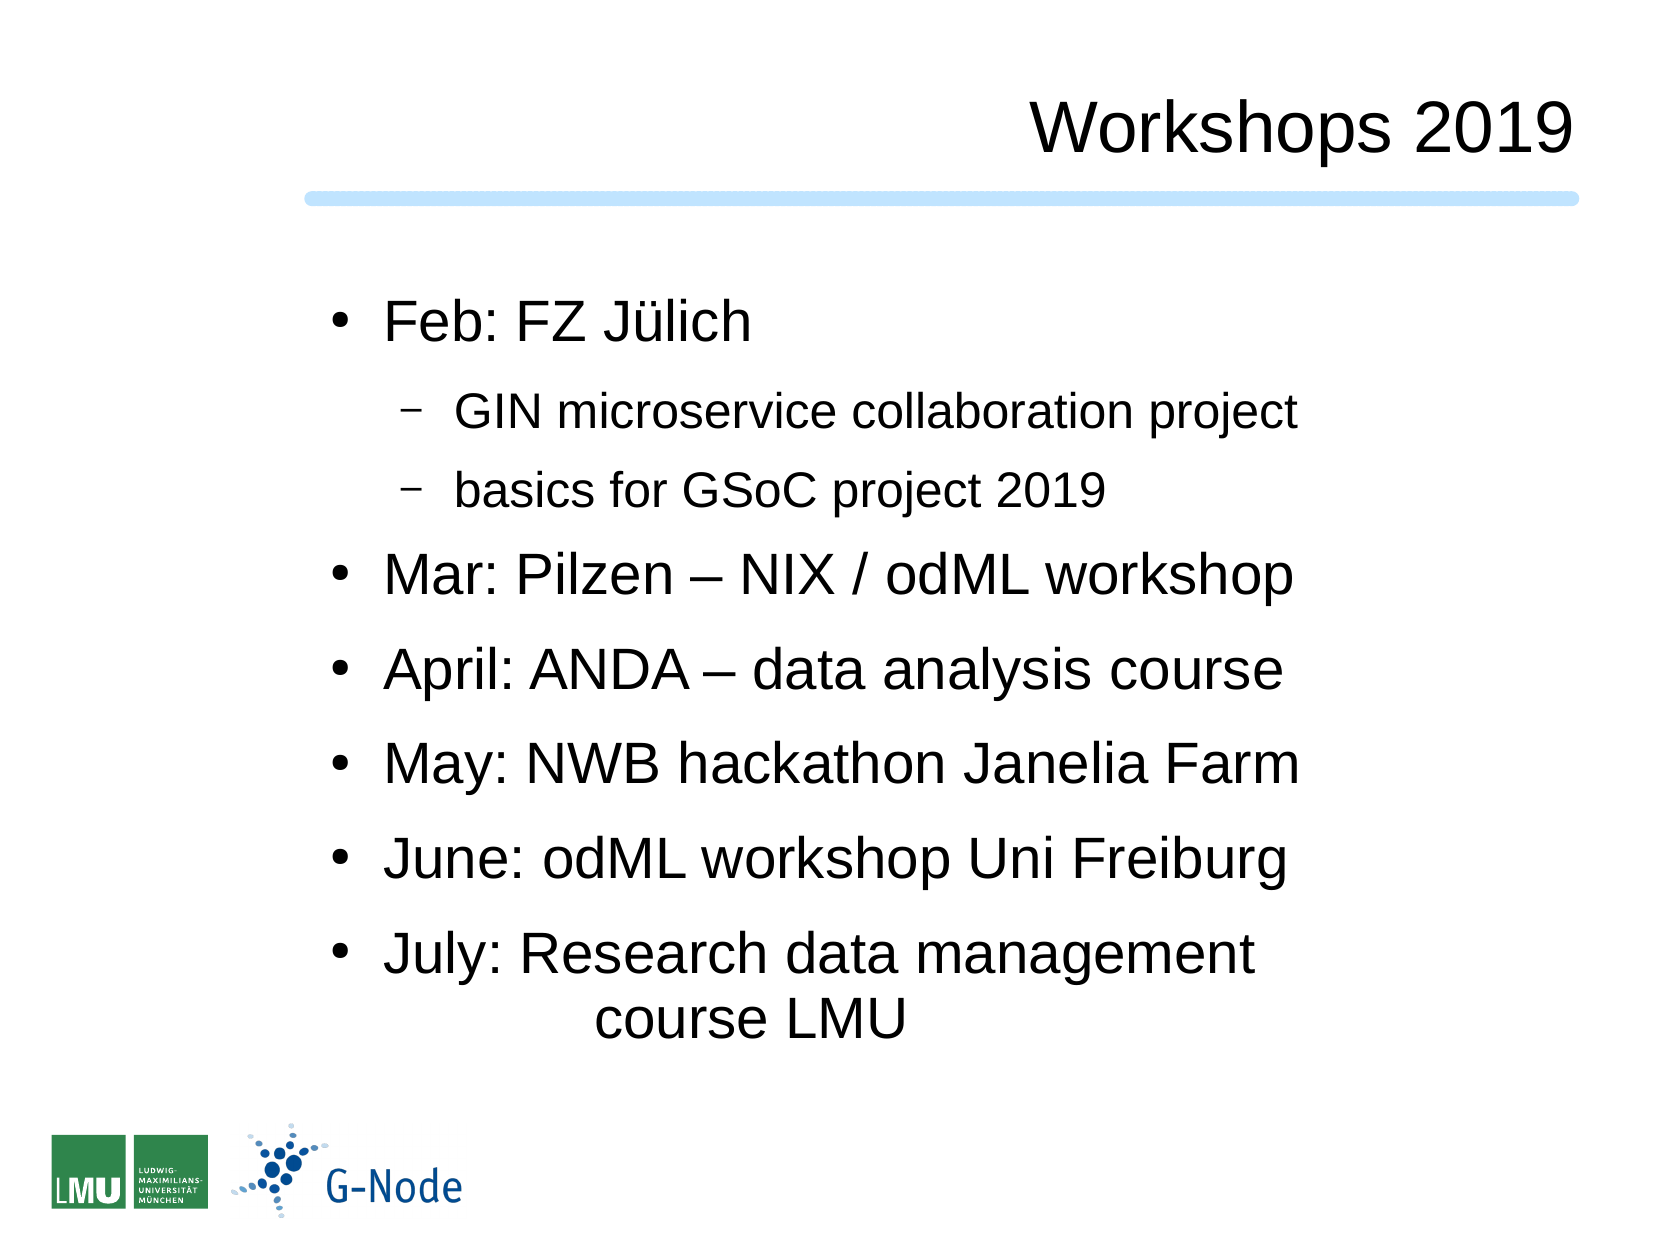

Workshops 2019
# Feb: FZ Jülich
GIN microservice collaboration project
basics for GSoC project 2019
Mar: Pilzen – NIX / odML workshop
April: ANDA – data analysis course
May: NWB hackathon Janelia Farm
June: odML workshop Uni Freiburg
July: Research data management
 course LMU